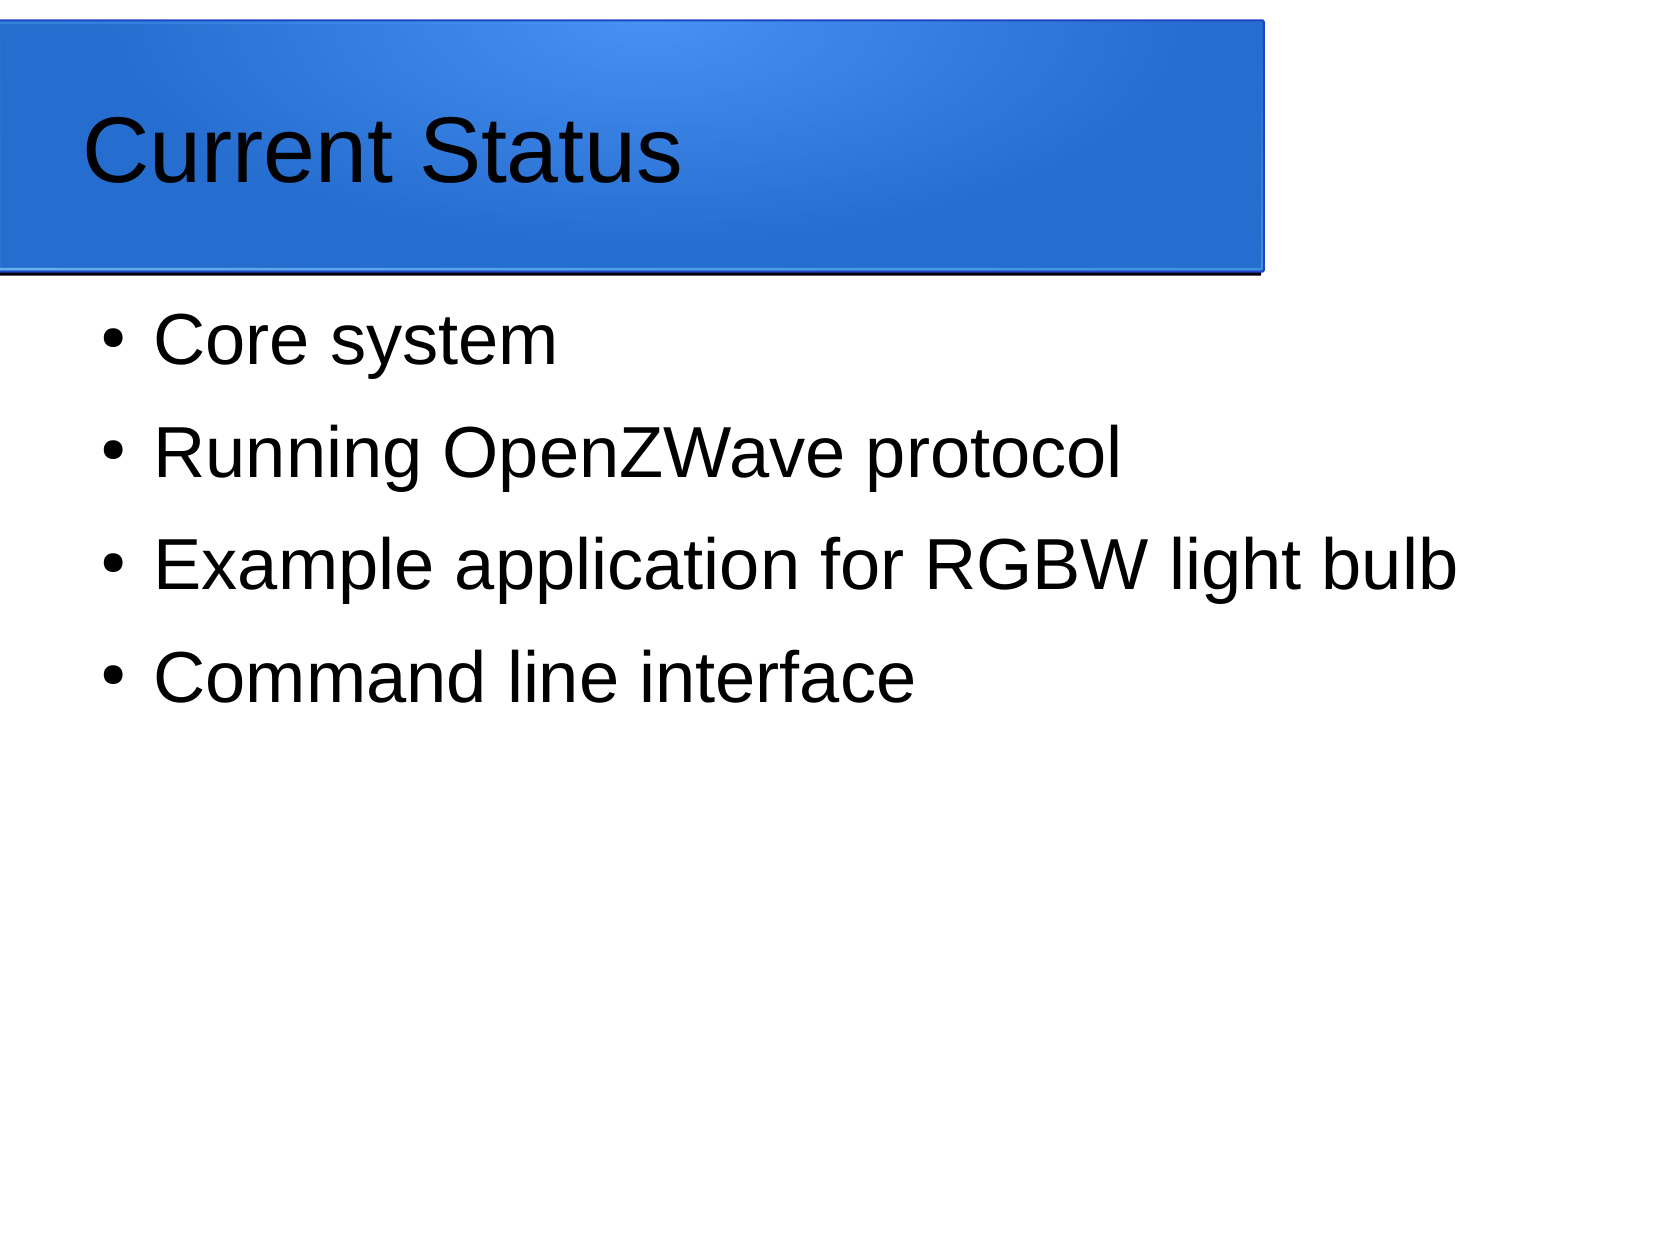

# Current Status
Core system
Running OpenZWave protocol
Example application for RGBW light bulb
Command line interface